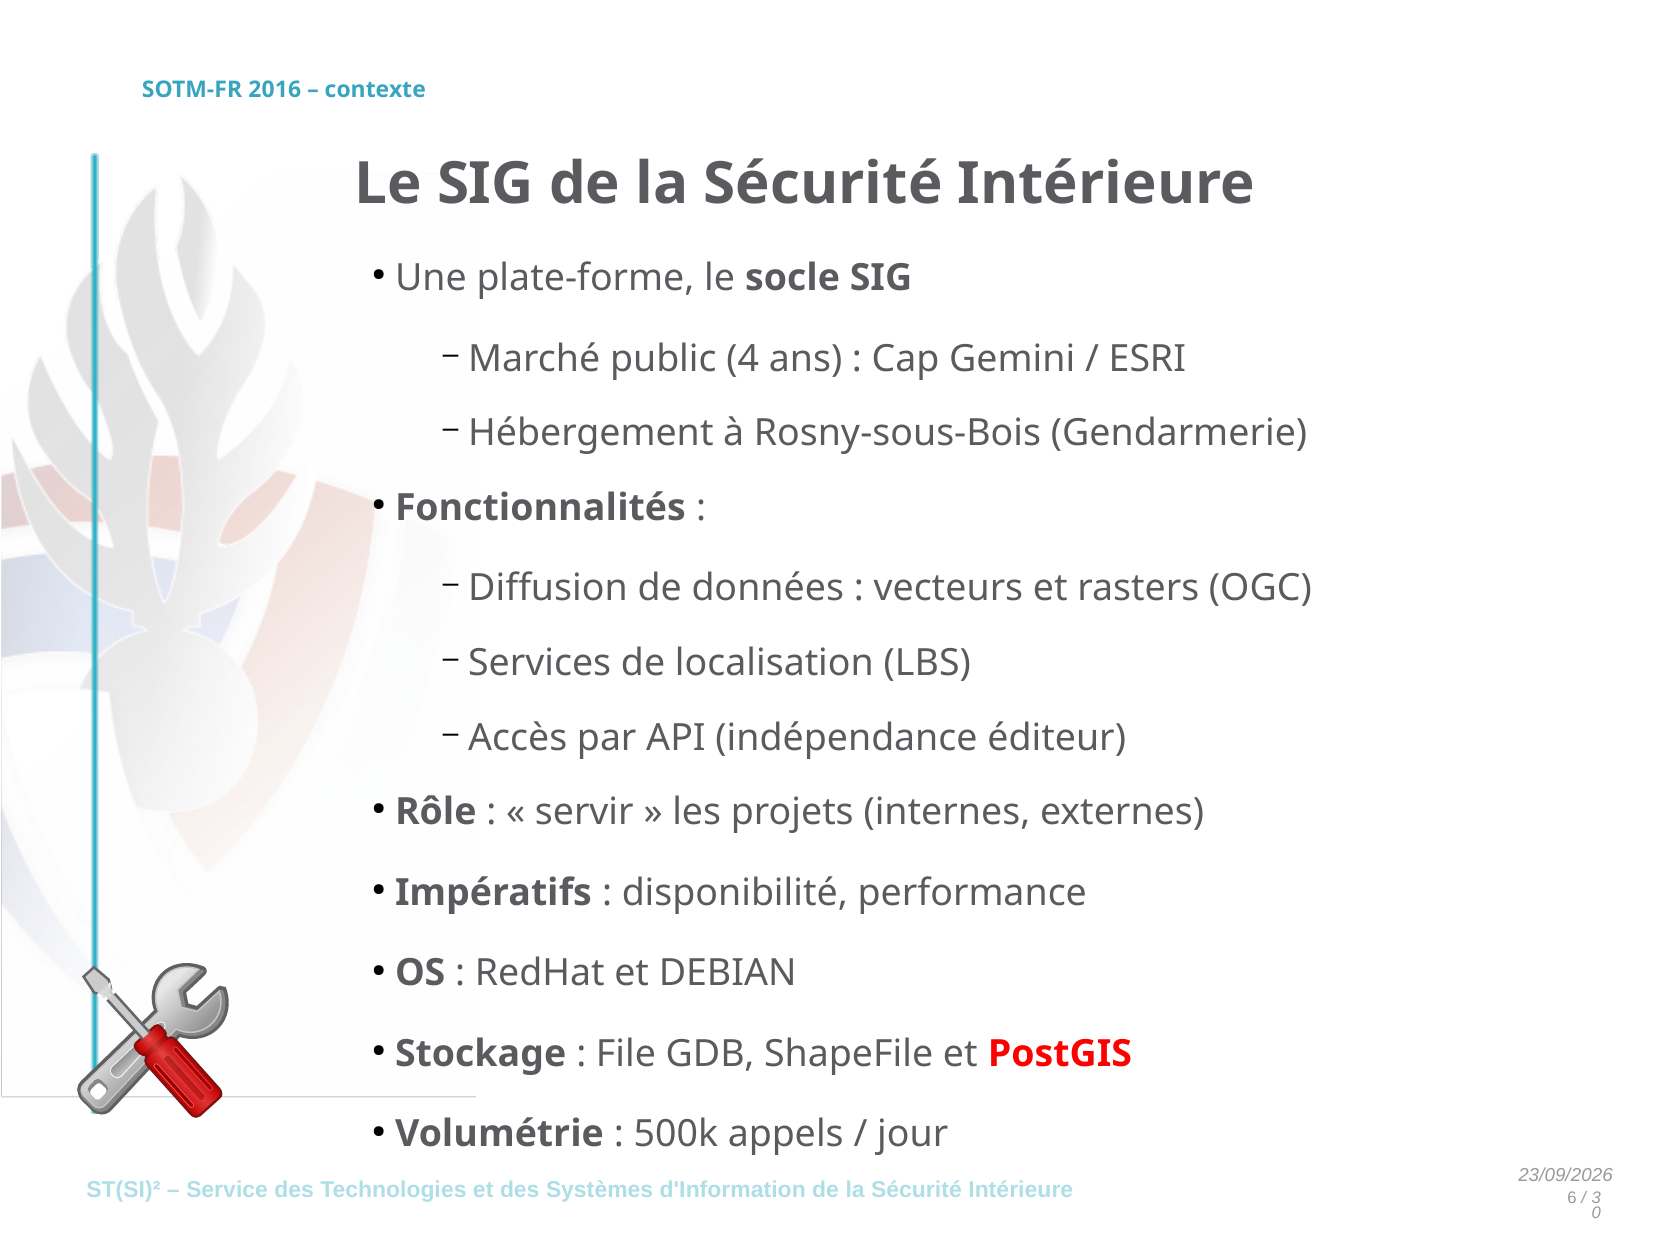

# SOTM-FR 2016 – contexte
Le SIG de la Sécurité Intérieure
 Une plate-forme, le socle SIG
 Marché public (4 ans) : Cap Gemini / ESRI
 Hébergement à Rosny-sous-Bois (Gendarmerie)
 Fonctionnalités :
 Diffusion de données : vecteurs et rasters (OGC)
 Services de localisation (LBS)
 Accès par API (indépendance éditeur)
 Rôle : « servir » les projets (internes, externes)
 Impératifs : disponibilité, performance
 OS : RedHat et DEBIAN
 Stockage : File GDB, ShapeFile et PostGIS
 Volumétrie : 500k appels / jour